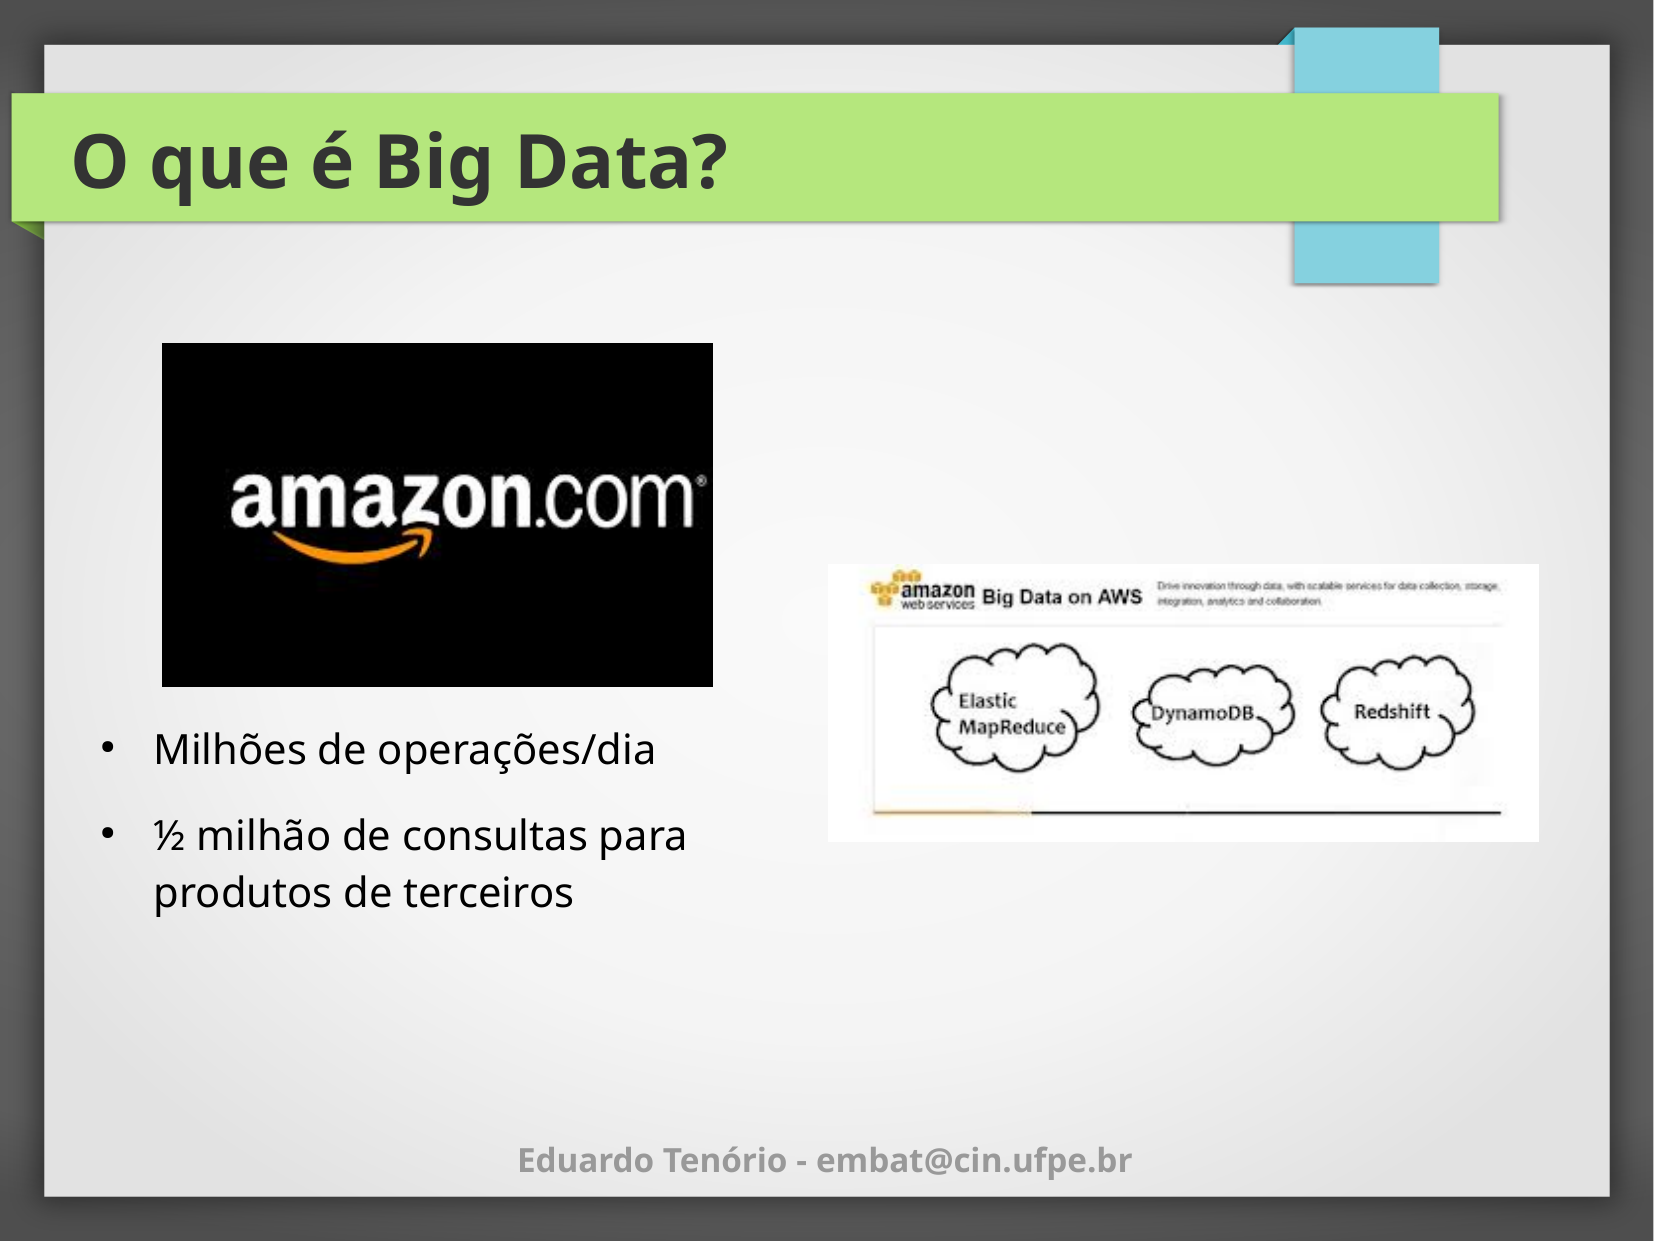

# O que é Big Data?
Milhões de operações/dia
½ milhão de consultas para produtos de terceiros
Eduardo Tenório - embat@cin.ufpe.br